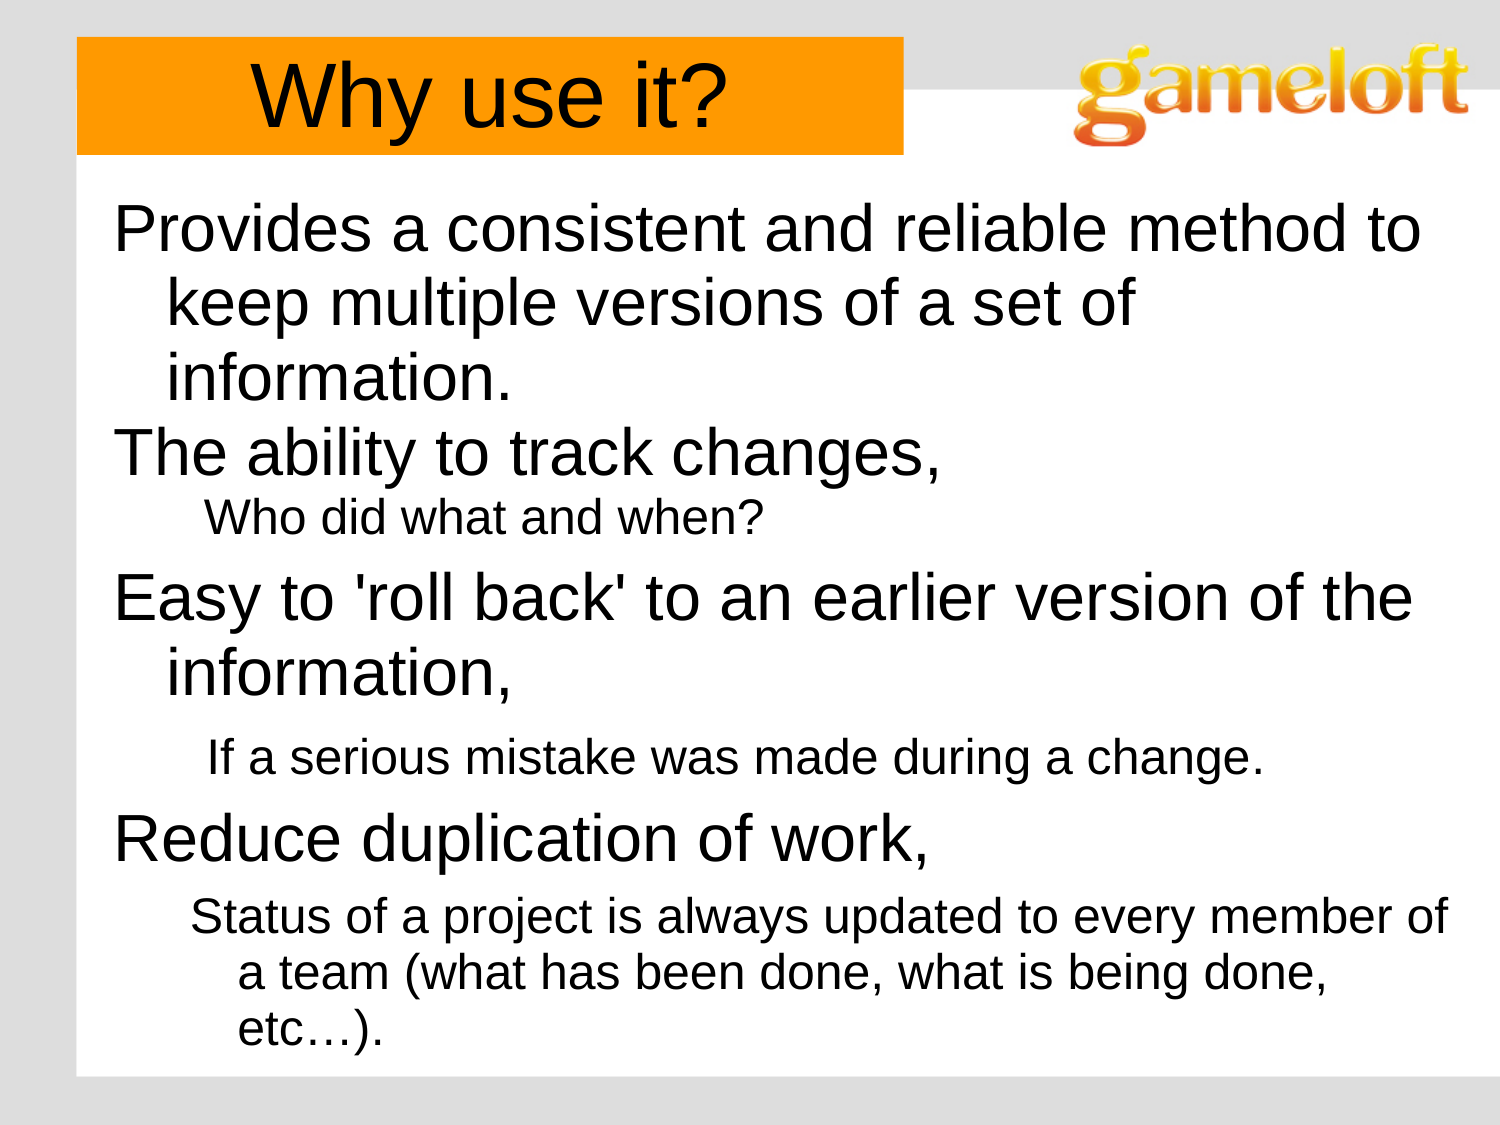

# Why use it?
Provides a consistent and reliable method to keep multiple versions of a set of information.
The ability to track changes,
 Who did what and when?
Easy to 'roll back' to an earlier version of the information,
 If a serious mistake was made during a change.
Reduce duplication of work,
Status of a project is always updated to every member of a team (what has been done, what is being done, etc…).